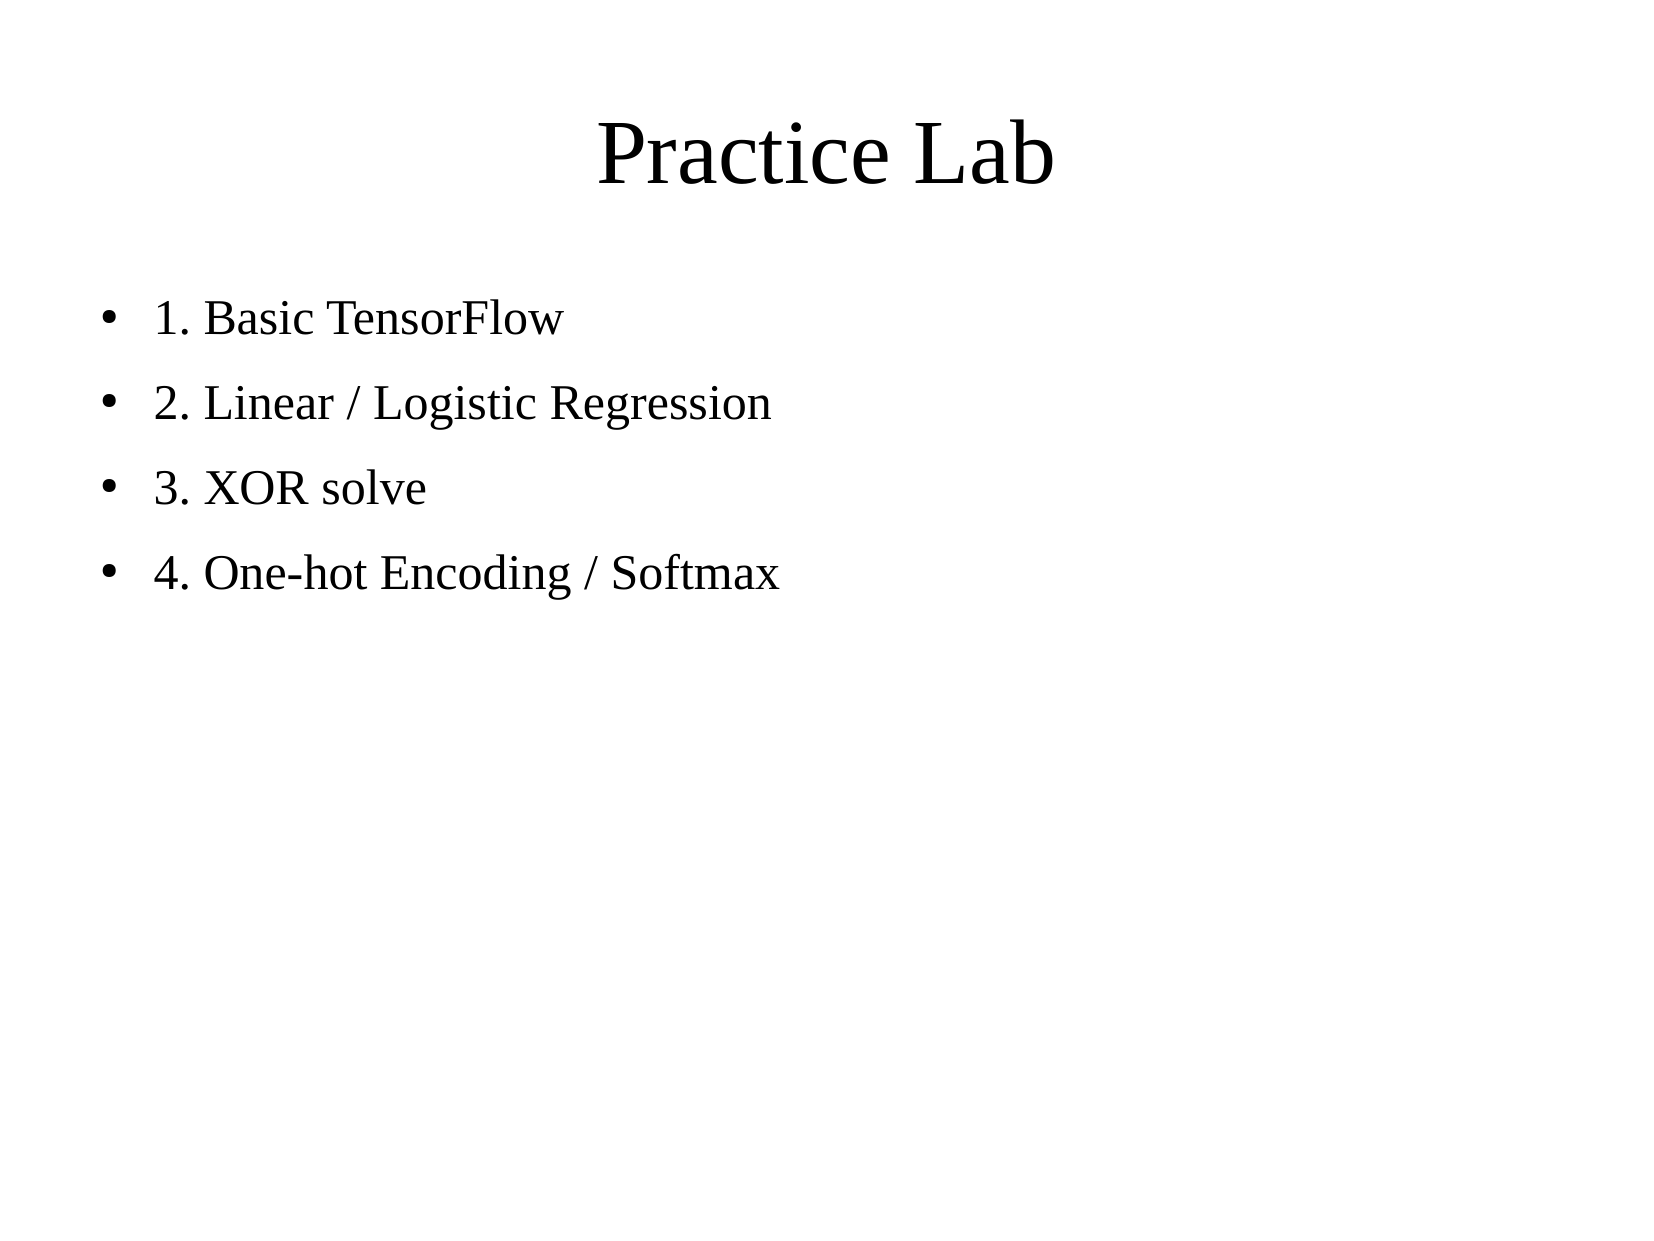

# Practice Lab
1. Basic TensorFlow
2. Linear / Logistic Regression
3. XOR solve
4. One-hot Encoding / Softmax